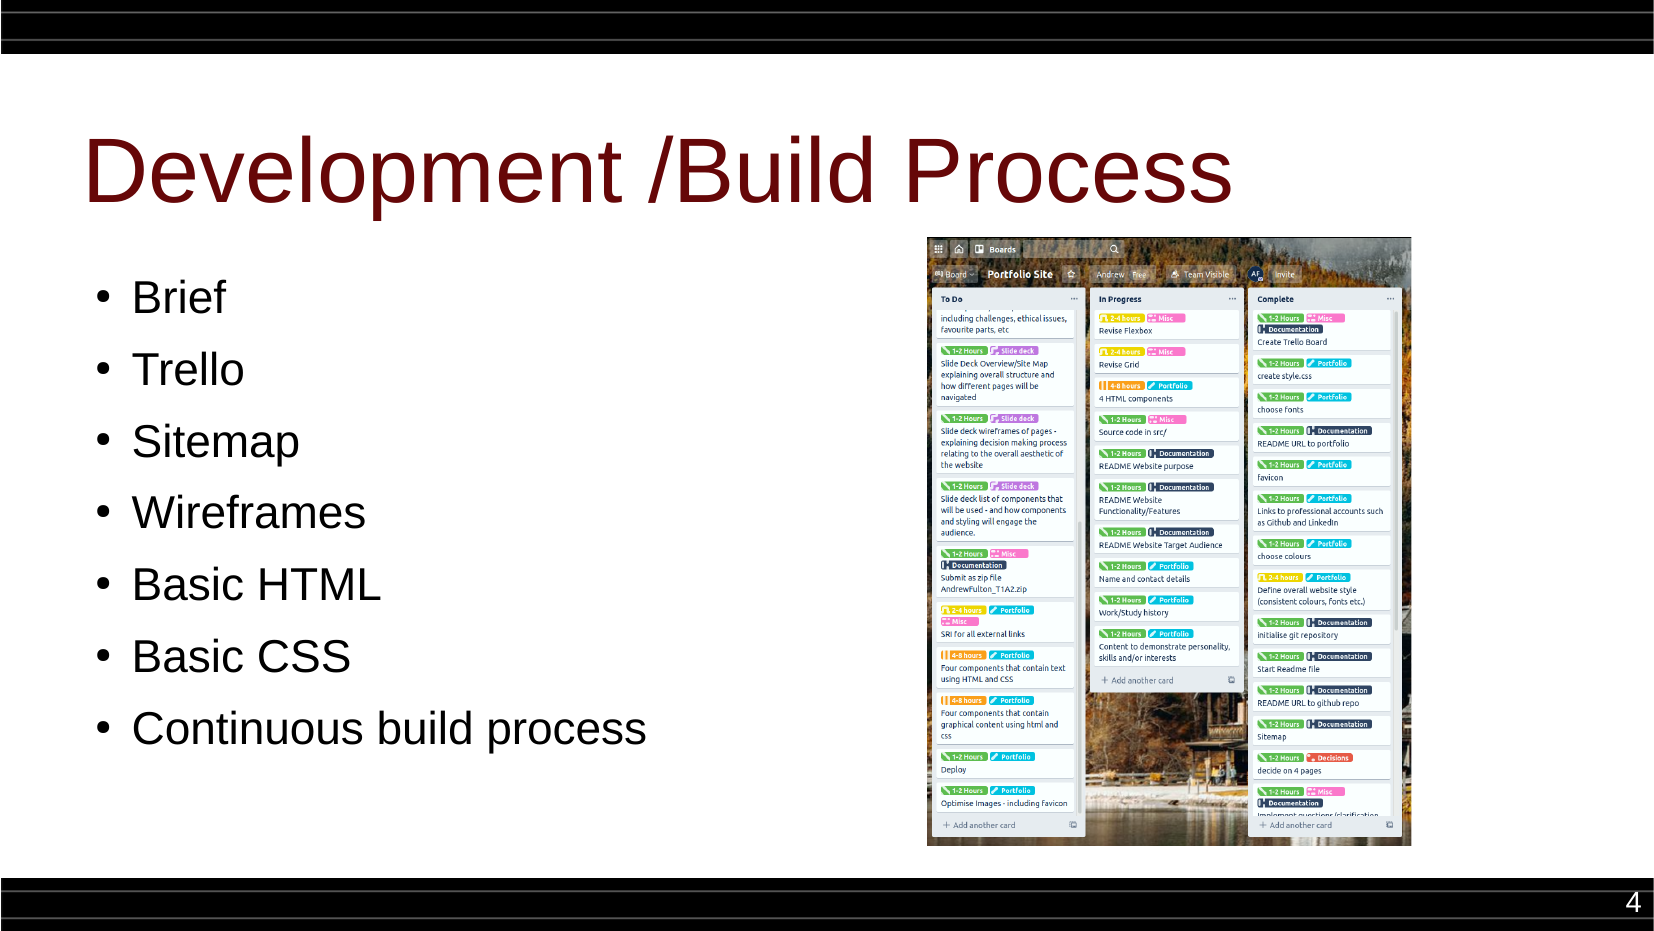

# Development /Build Process
Brief
Trello
Sitemap
Wireframes
Basic HTML
Basic CSS
Continuous build process